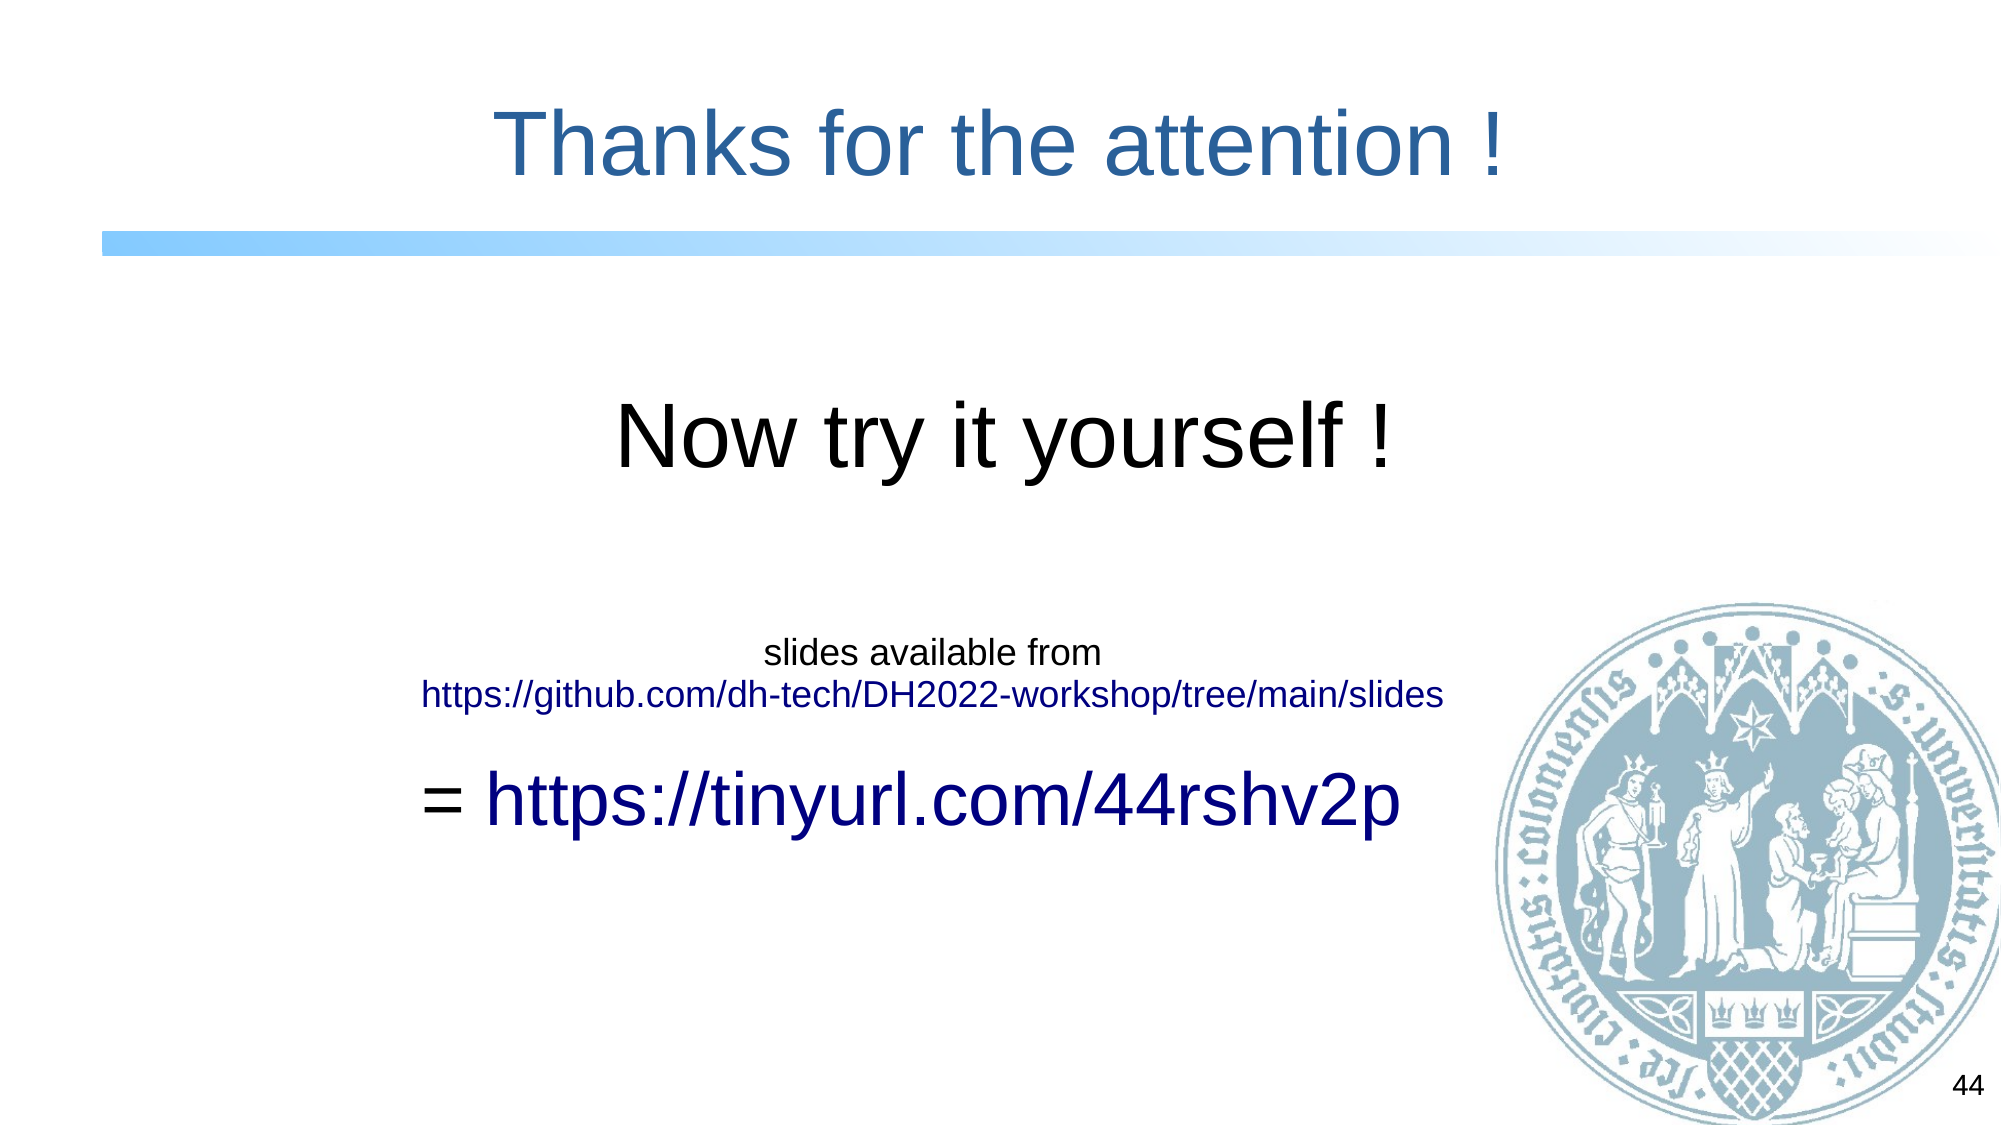

# Thanks for the attention !
Now try it yourself !
slides available from
https://github.com/dh-tech/DH2022-workshop/tree/main/slides
= https://tinyurl.com/44rshv2p